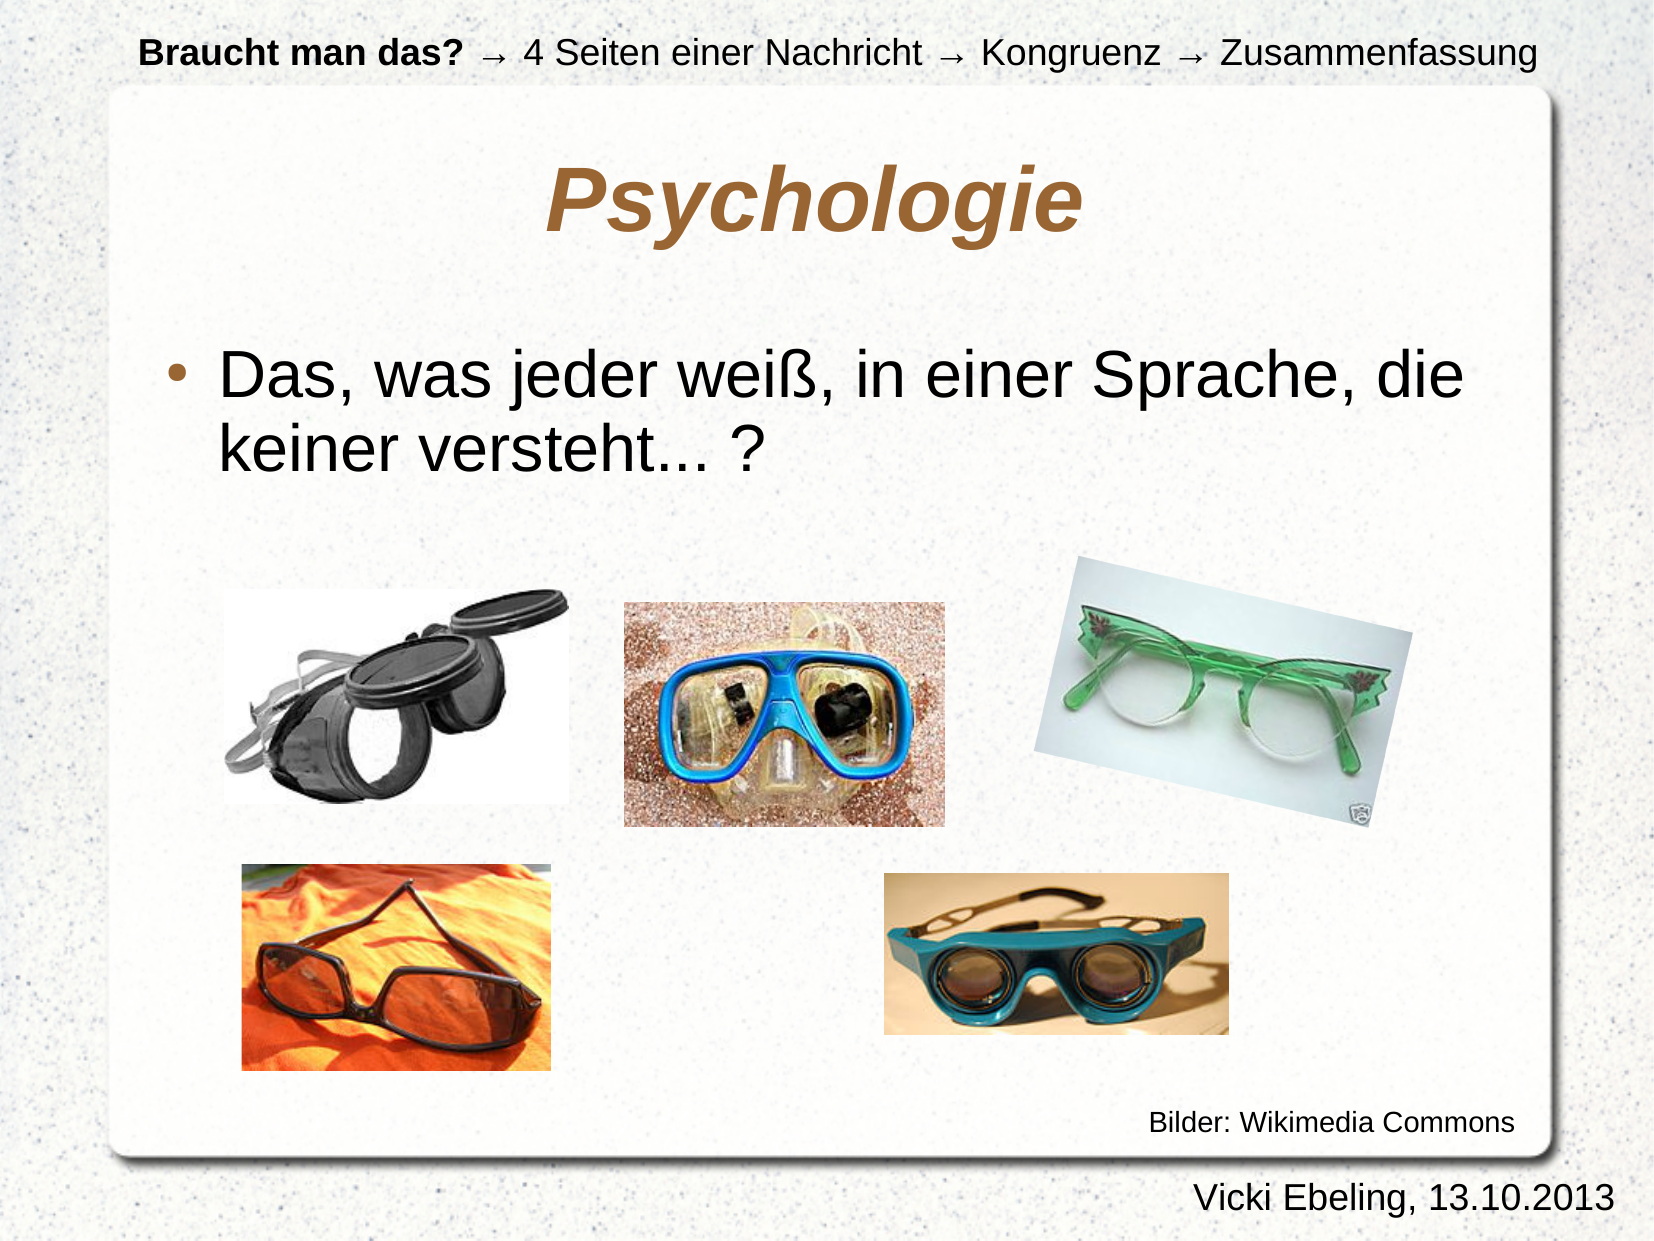

Braucht man das? → 4 Seiten einer Nachricht → Kongruenz → Zusammenfassung
# Psychologie
Das, was jeder weiß, in einer Sprache, die keiner versteht... ?
Bilder: Wikimedia Commons
Vicki Ebeling, 13.10.2013